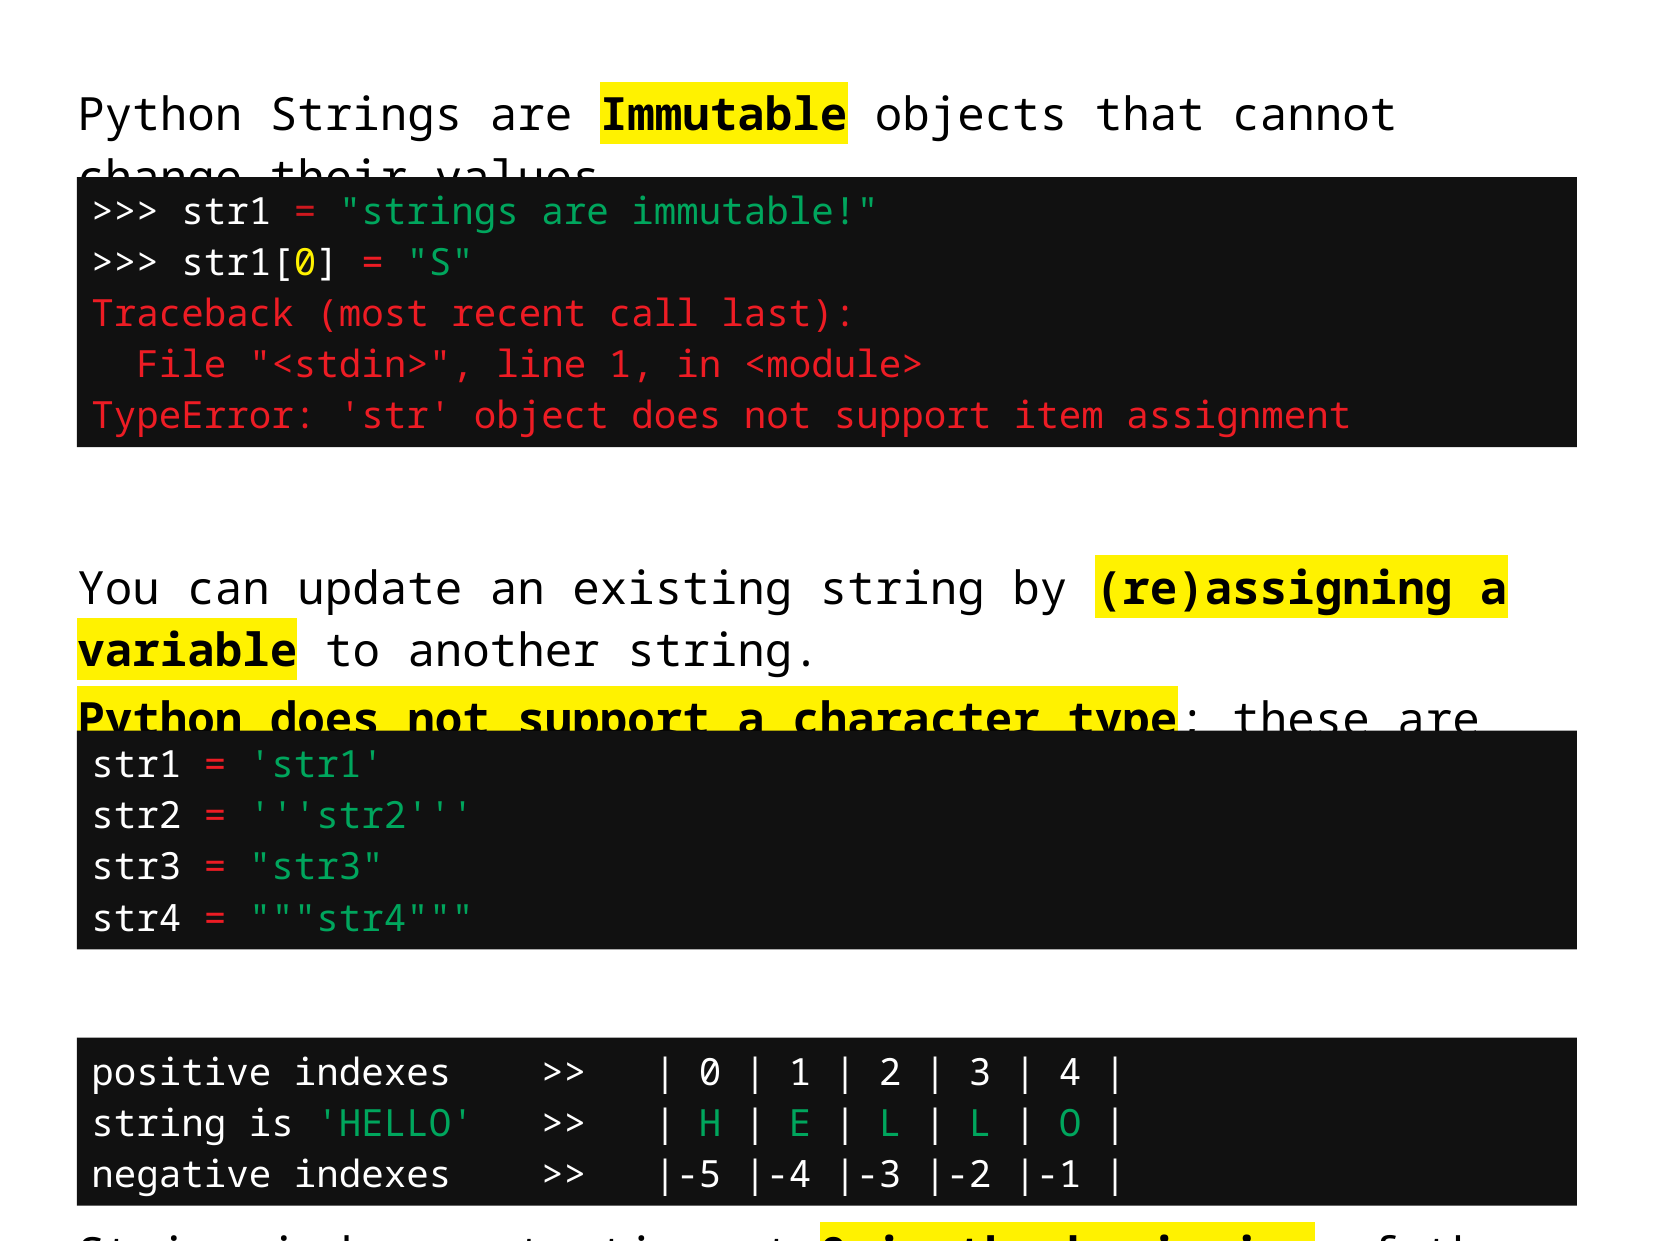

Python Strings are Immutable objects that cannot change their values.
You can update an existing string by (re)assigning a variable to another string.
Python does not support a character type; these are treated as strings of length one.
Python accepts single ('), double (") and triple (''' or """) quotes to denote string literals.
String indexes starting at 0 in the beginning of the string and working their way from -1 at the end.
>>> str1 = "strings are immutable!"
>>> str1[0] = "S"
Traceback (most recent call last):
 File "<stdin>", line 1, in <module>
TypeError: 'str' object does not support item assignment
str1 = 'str1'
str2 = '''str2'''
str3 = "str3"
str4 = """str4"""
positive indexes >> | 0 | 1 | 2 | 3 | 4 |
string is 'HELLO' >> | H | E | L | L | O |
negative indexes >> |-5 |-4 |-3 |-2 |-1 |